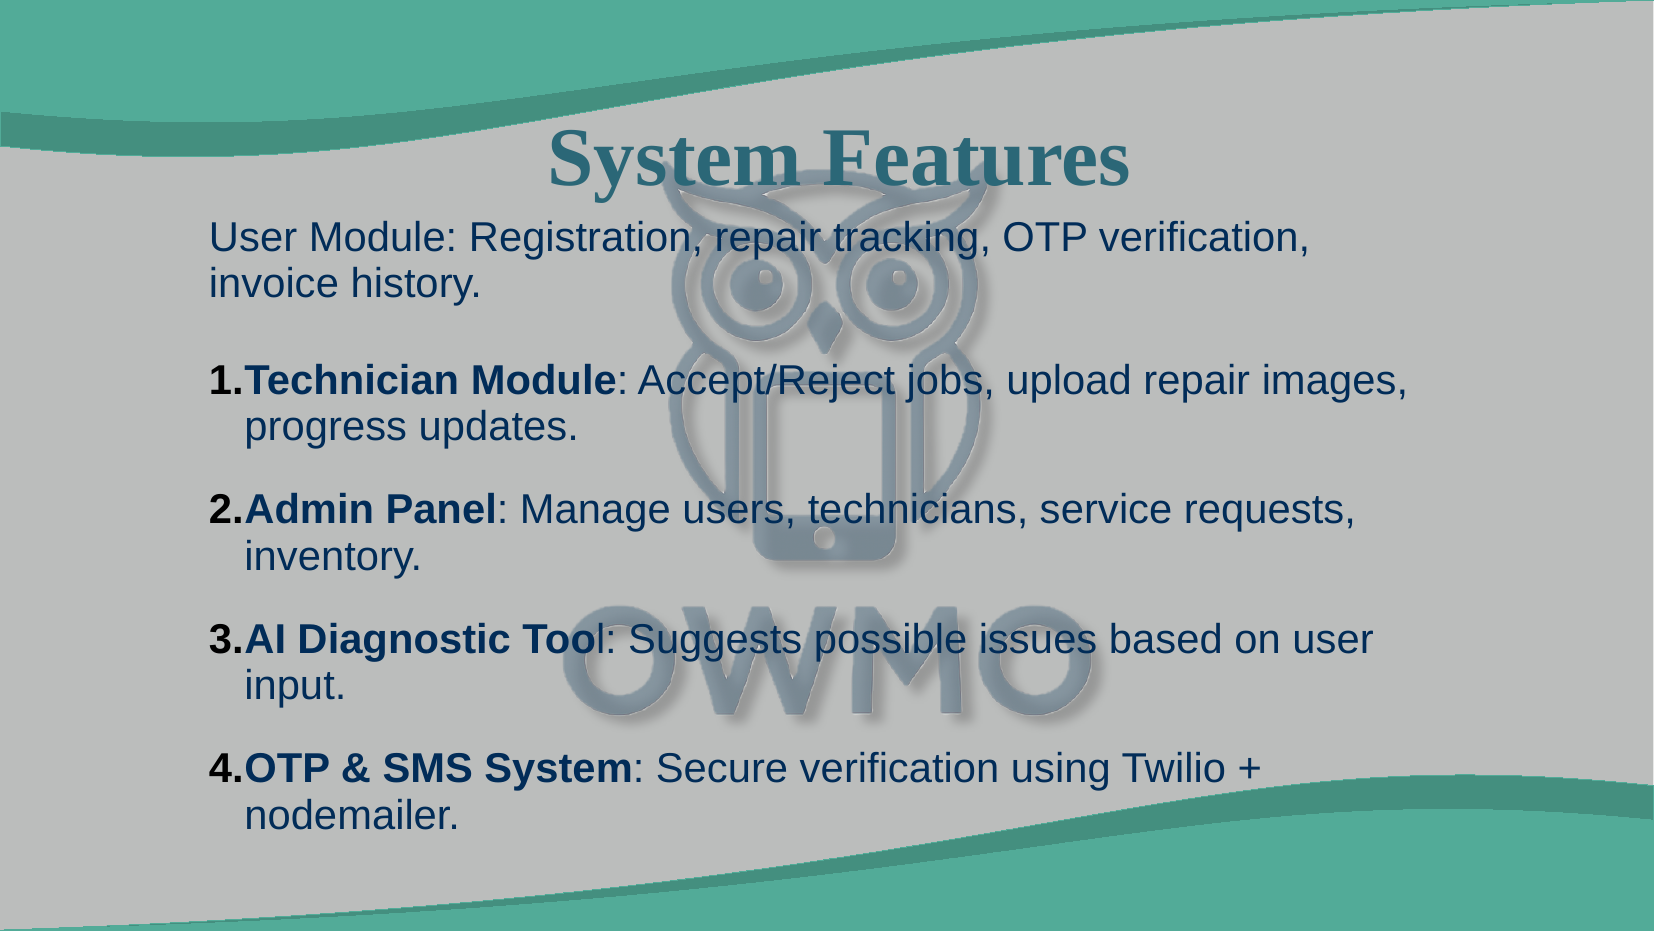

System Features
User Module: Registration, repair tracking, OTP verification, invoice history.
Technician Module: Accept/Reject jobs, upload repair images, progress updates.
Admin Panel: Manage users, technicians, service requests, inventory.
AI Diagnostic Tool: Suggests possible issues based on user input.
OTP & SMS System: Secure verification using Twilio + nodemailer.